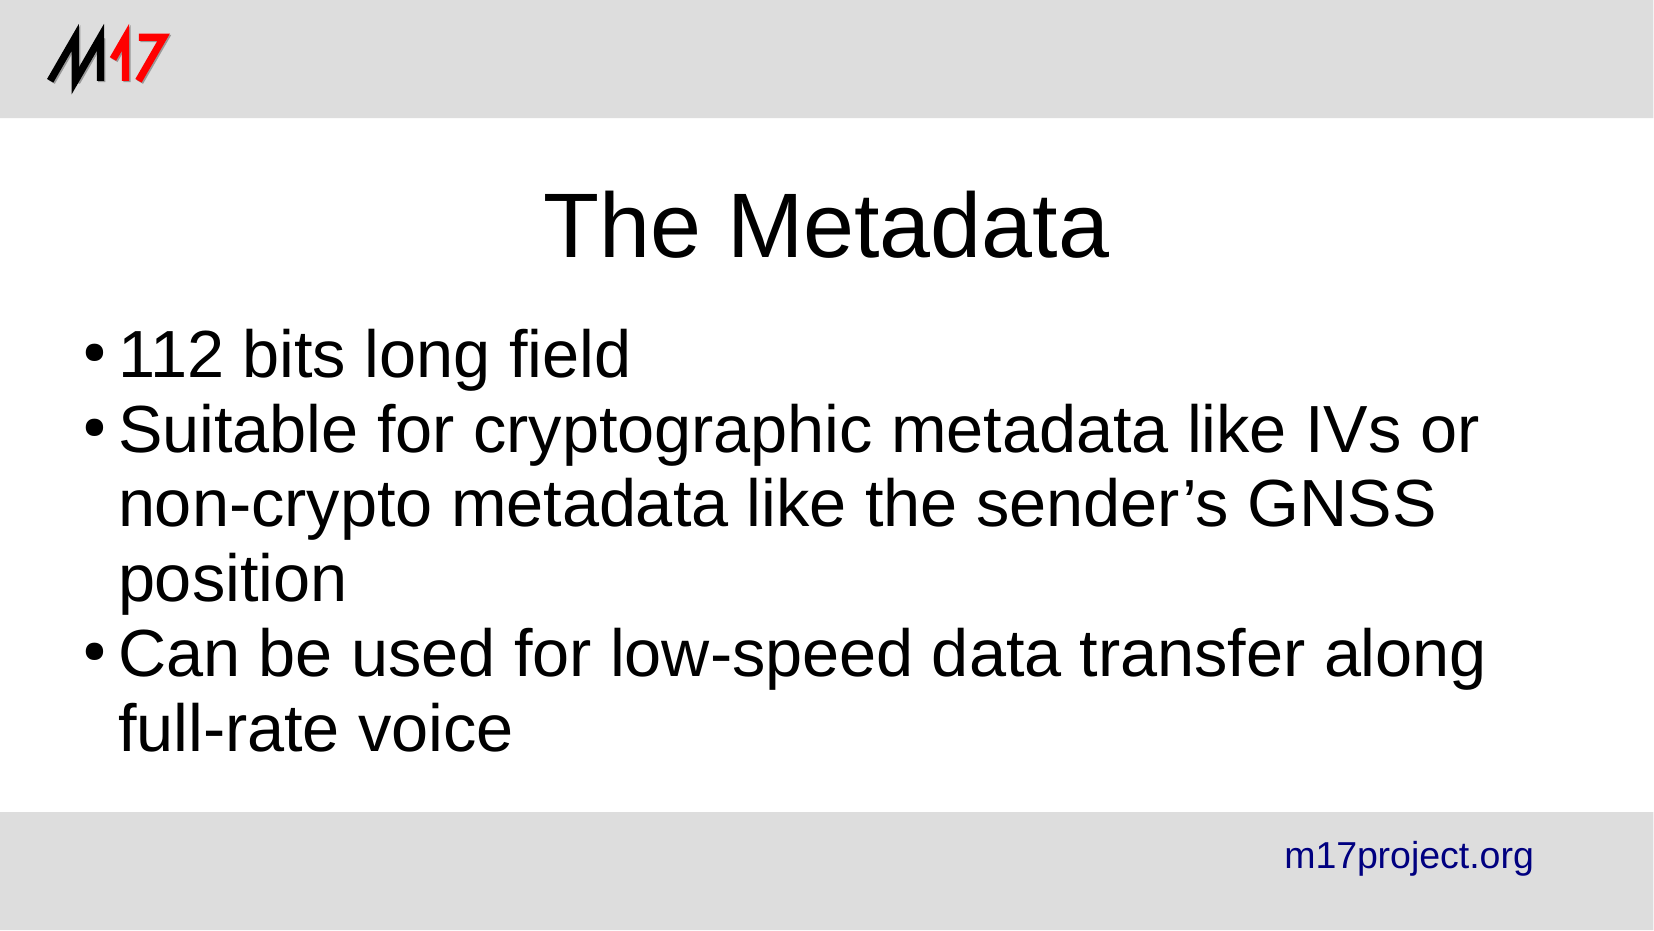

# The Metadata
112 bits long field
Suitable for cryptographic metadata like IVs or non-crypto metadata like the sender’s GNSS position
Can be used for low-speed data transfer along full-rate voice
m17project.org